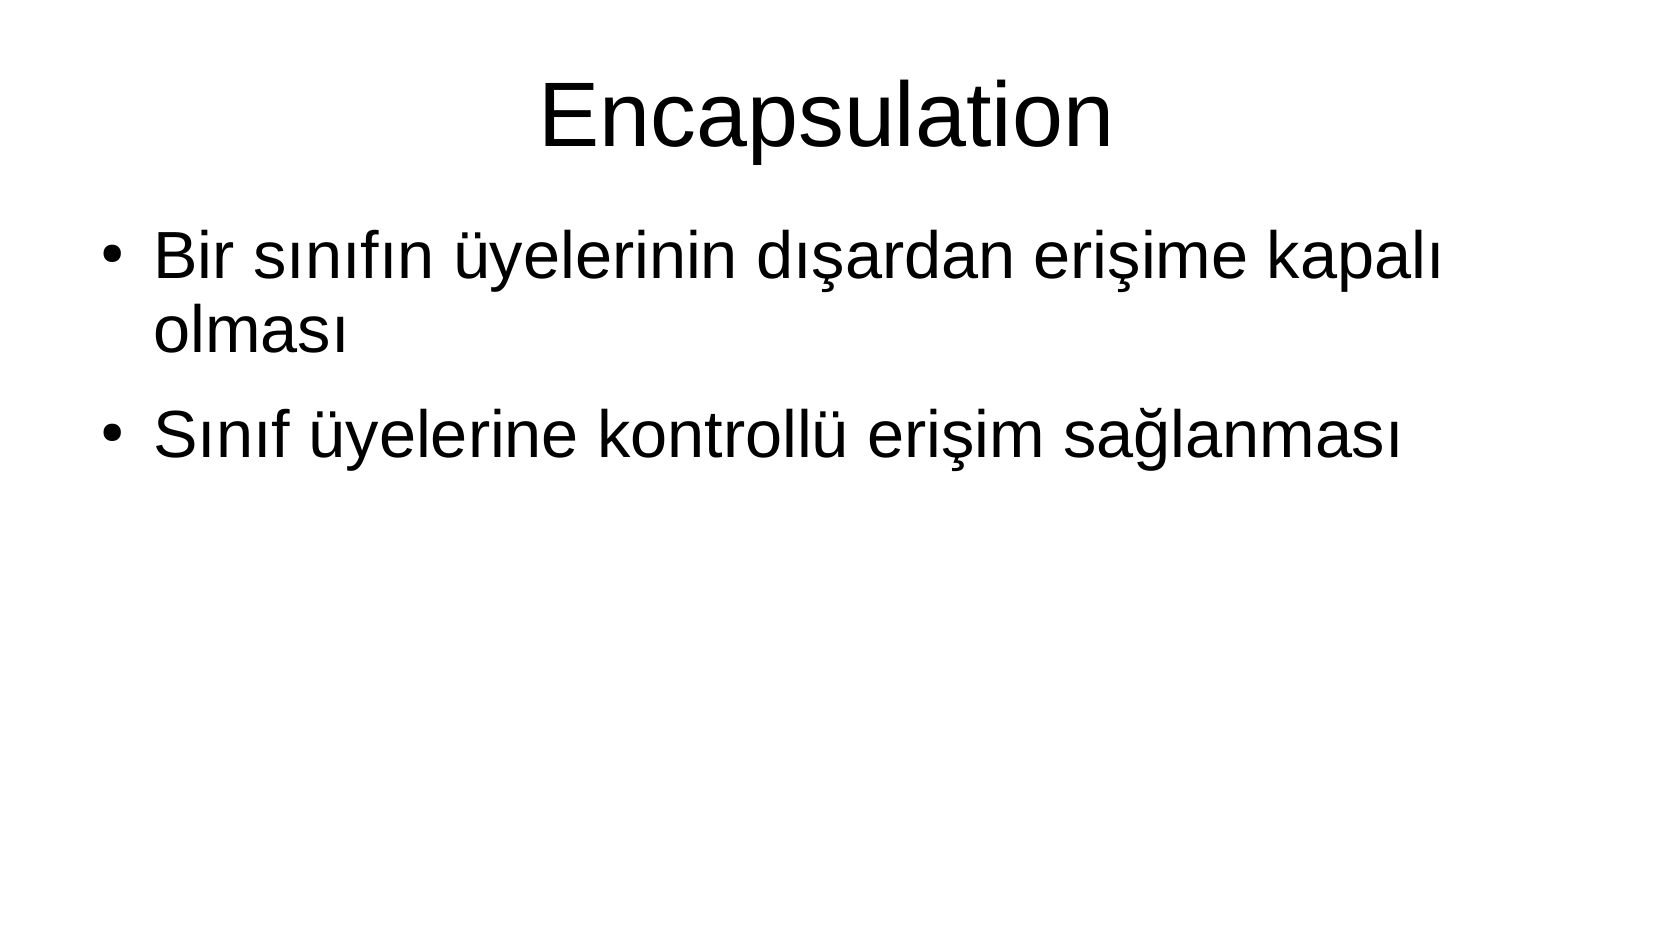

# Encapsulation
Bir sınıfın üyelerinin dışardan erişime kapalı olması
Sınıf üyelerine kontrollü erişim sağlanması